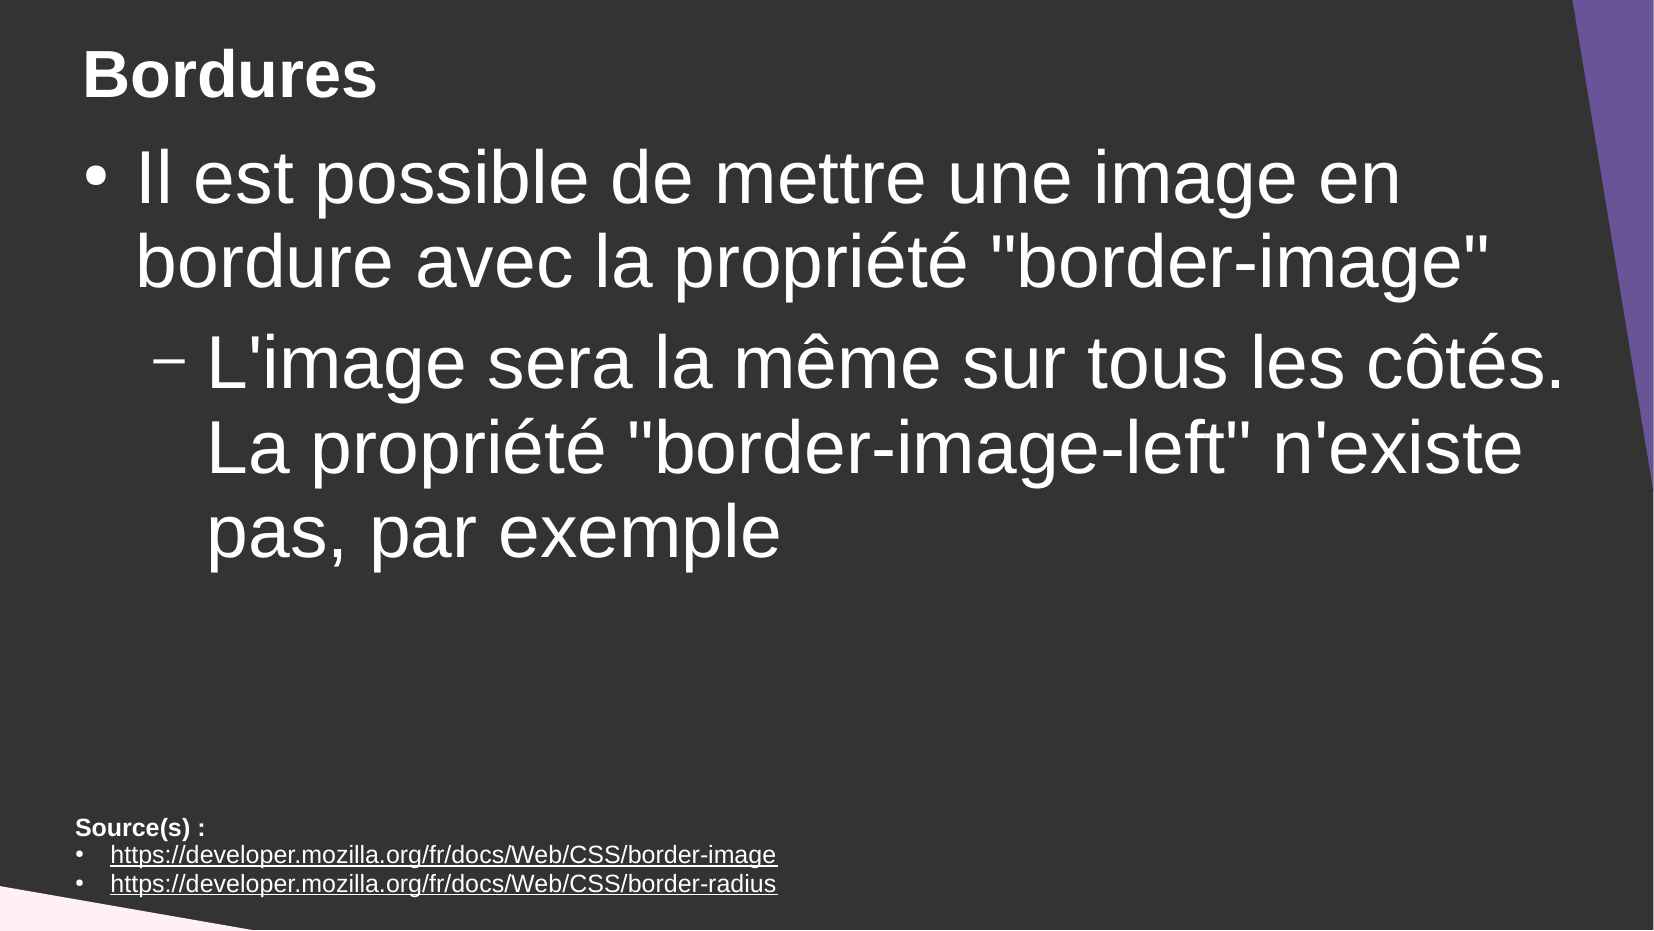

# Bordures
Il est possible de mettre une image en bordure avec la propriété "border-image"
L'image sera la même sur tous les côtés. La propriété "border-image-left" n'existe pas, par exemple
Source(s) :
https://developer.mozilla.org/fr/docs/Web/CSS/border-image
https://developer.mozilla.org/fr/docs/Web/CSS/border-radius